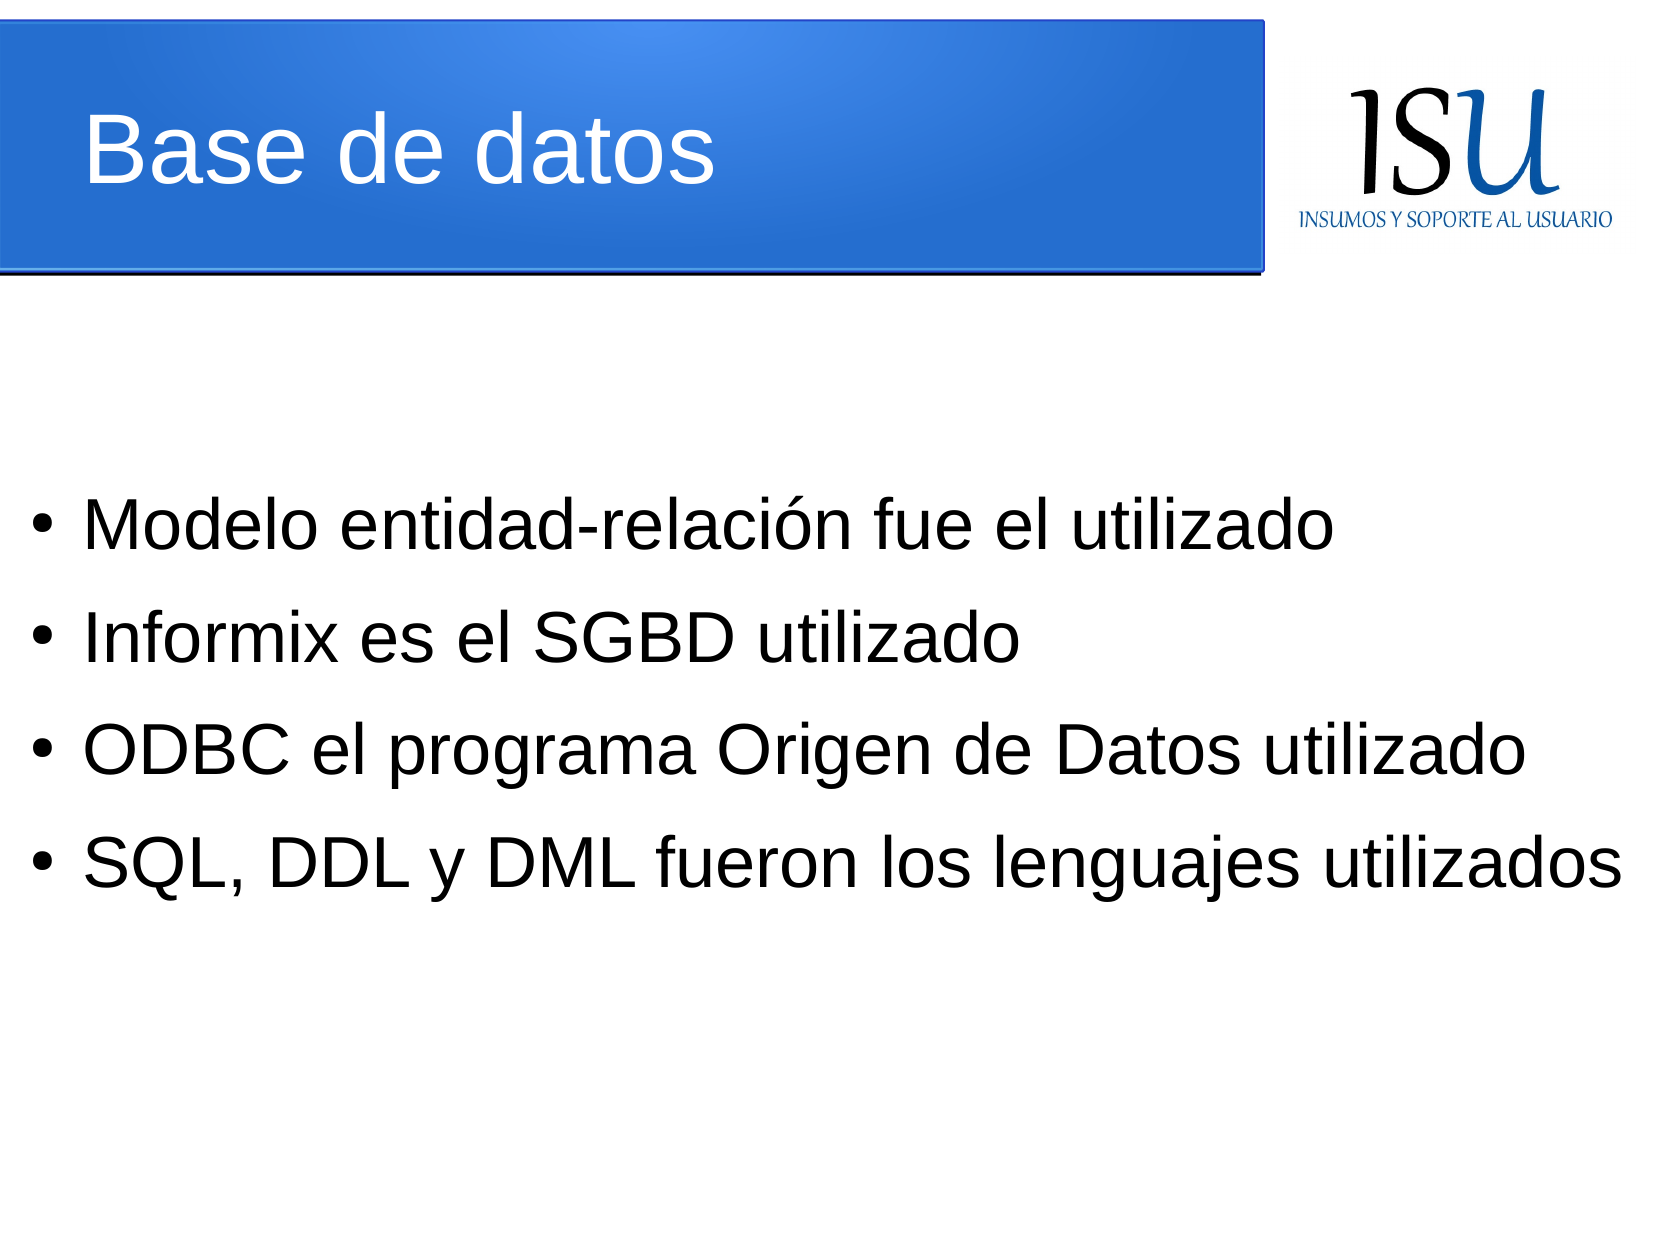

# Base de datos
Modelo entidad-relación fue el utilizado
Informix es el SGBD utilizado
ODBC el programa Origen de Datos utilizado
SQL, DDL y DML fueron los lenguajes utilizados